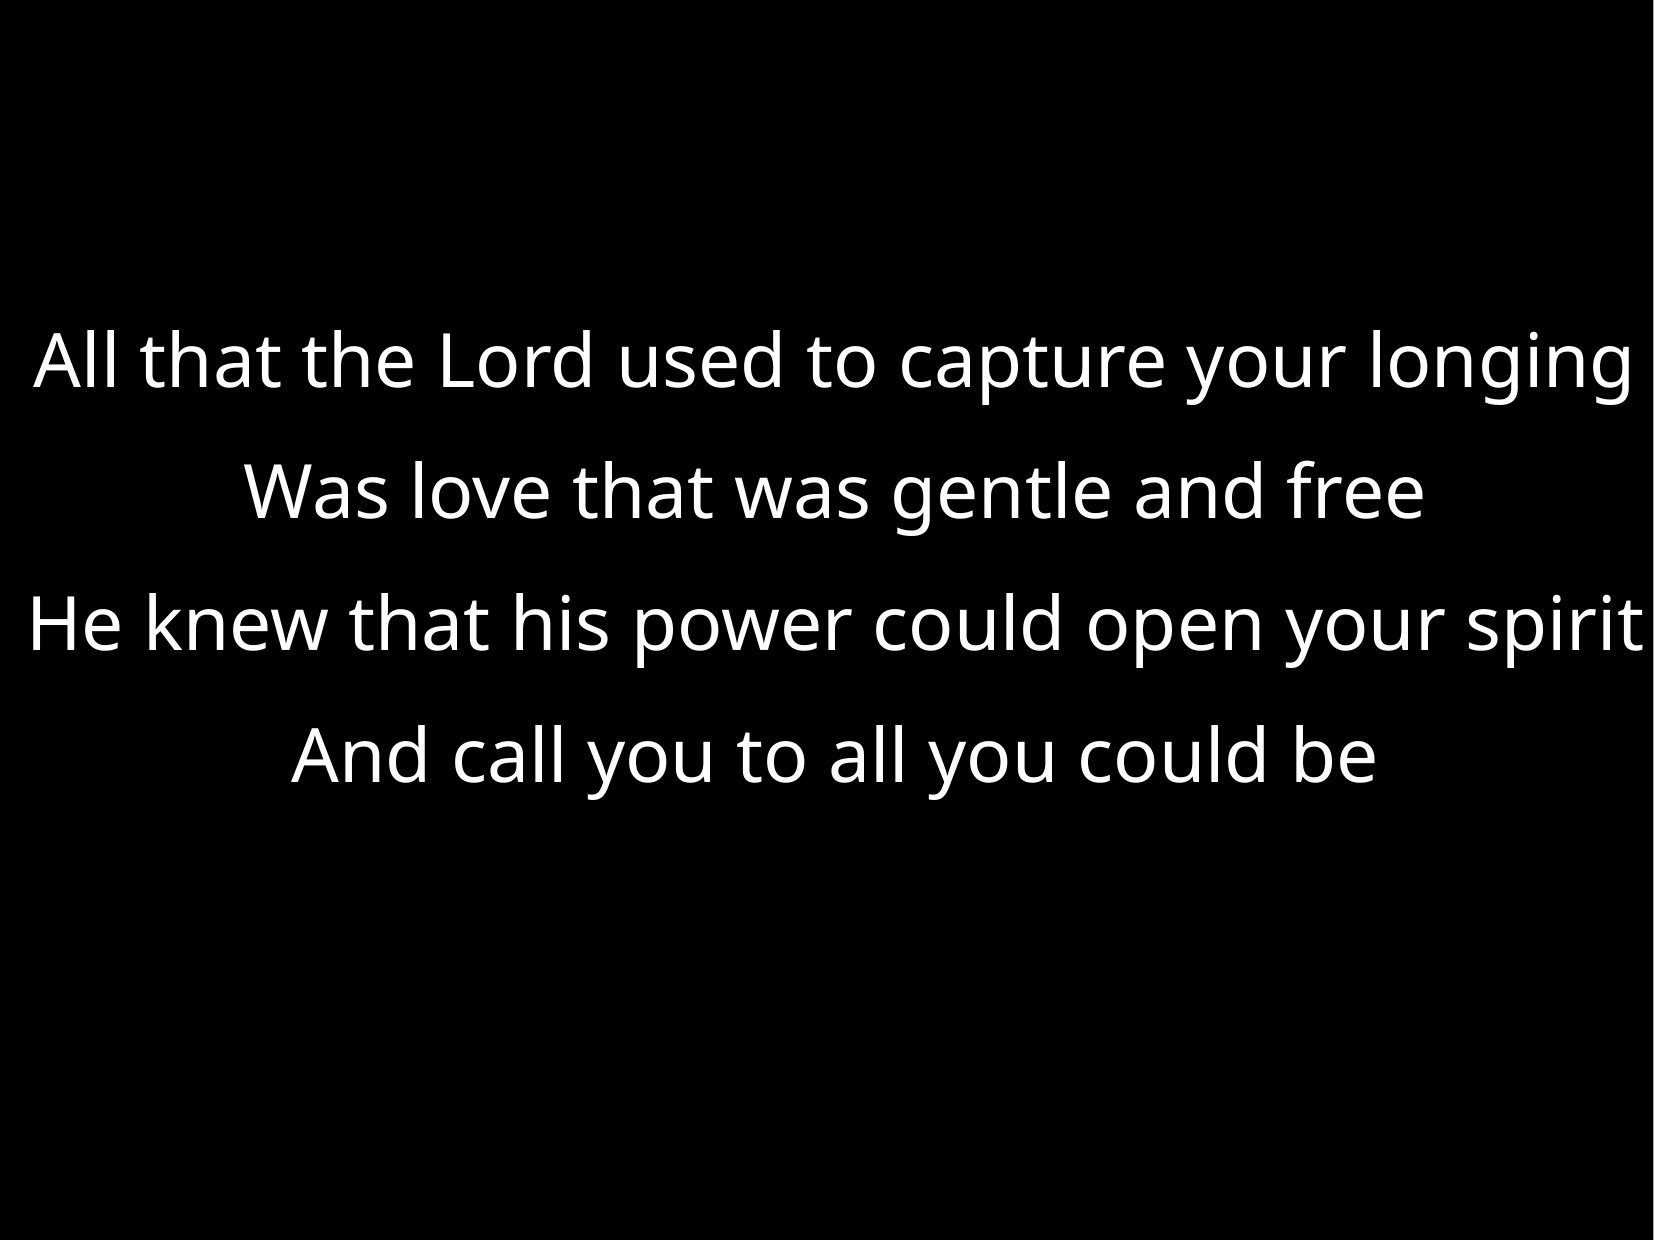

#
All that the Lord used to capture your longing
Was love that was gentle and free
He knew that his power could open your spirit
And call you to all you could be